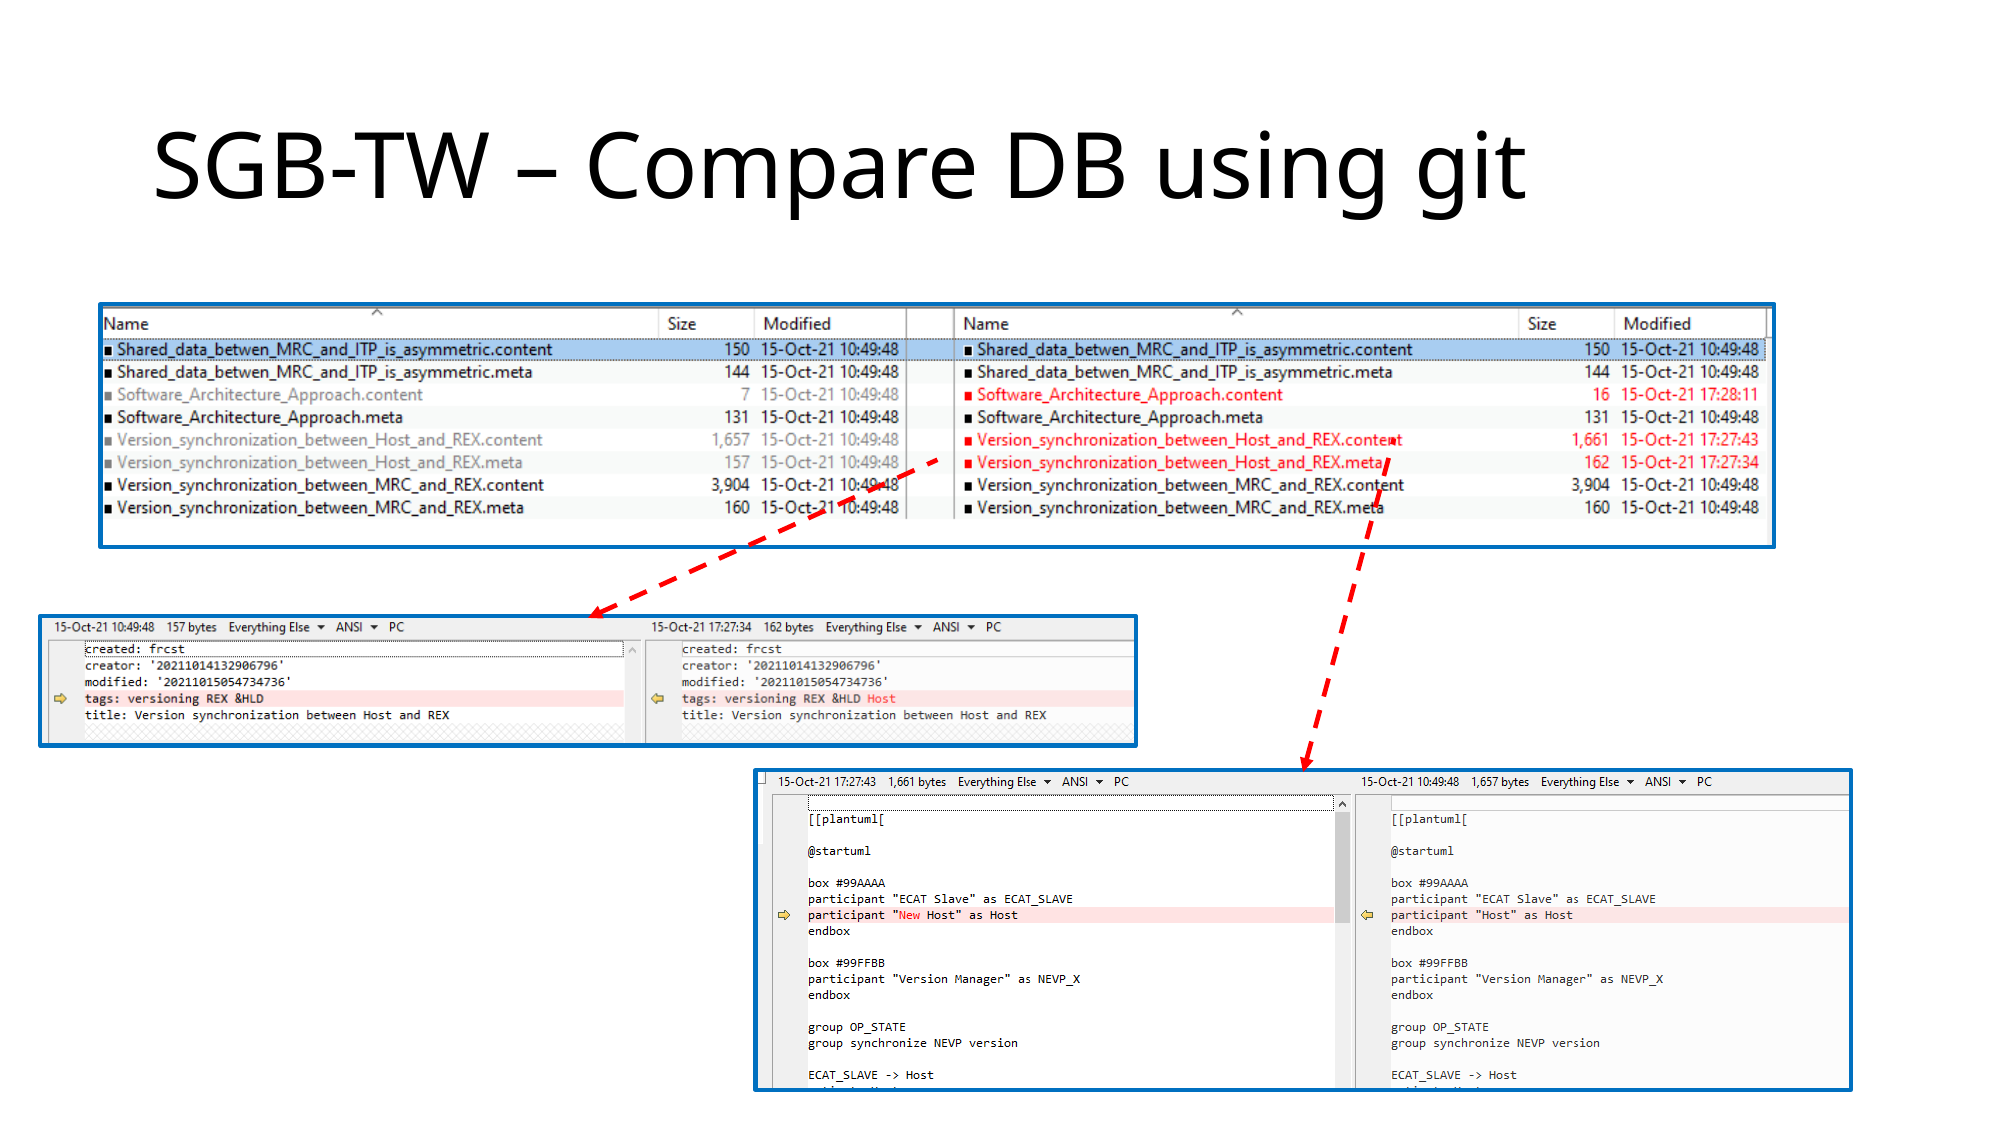

# SGB-TW – Compare DB using git